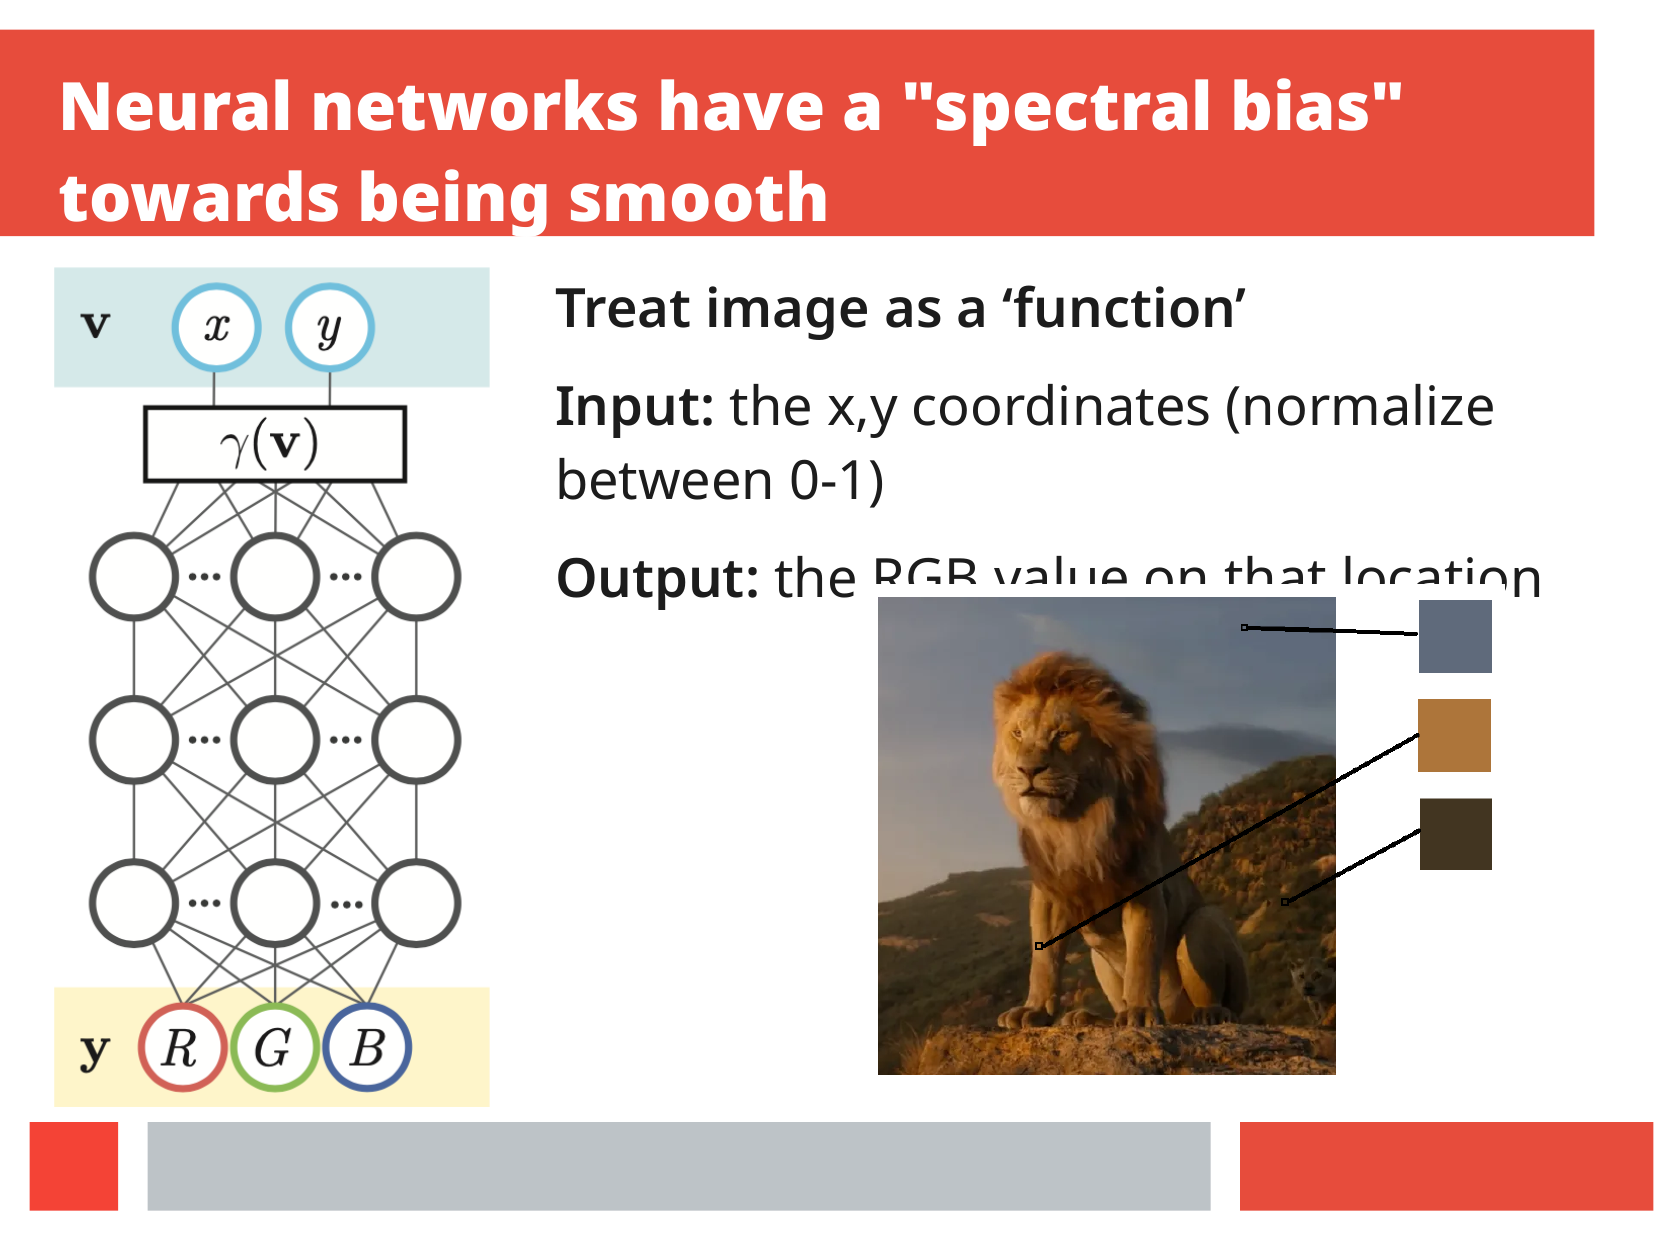

# Neural networks have a "spectral bias" towards being smooth
Treat image as a ‘function’
Input: the x,y coordinates (normalize between 0-1)
Output: the RGB value on that location